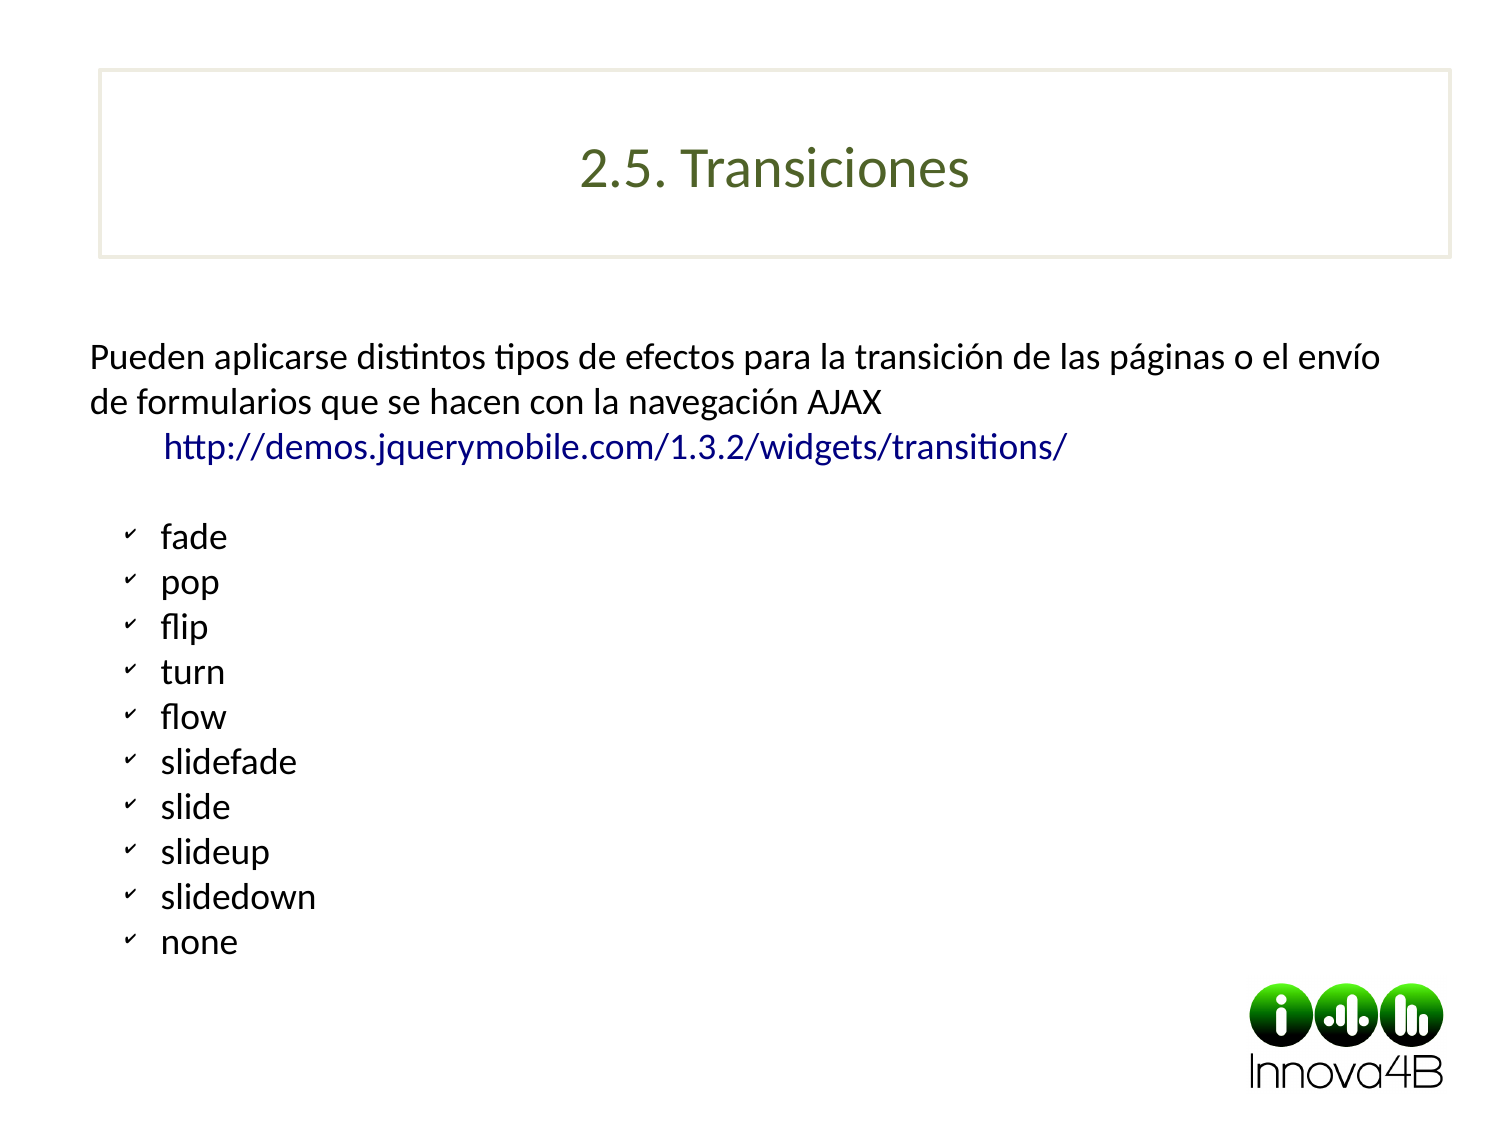

2.5. Transiciones
Pueden aplicarse distintos tipos de efectos para la transición de las páginas o el envío de formularios que se hacen con la navegación AJAX
	http://demos.jquerymobile.com/1.3.2/widgets/transitions/
fade
pop
flip
turn
flow
slidefade
slide
slideup
slidedown
none